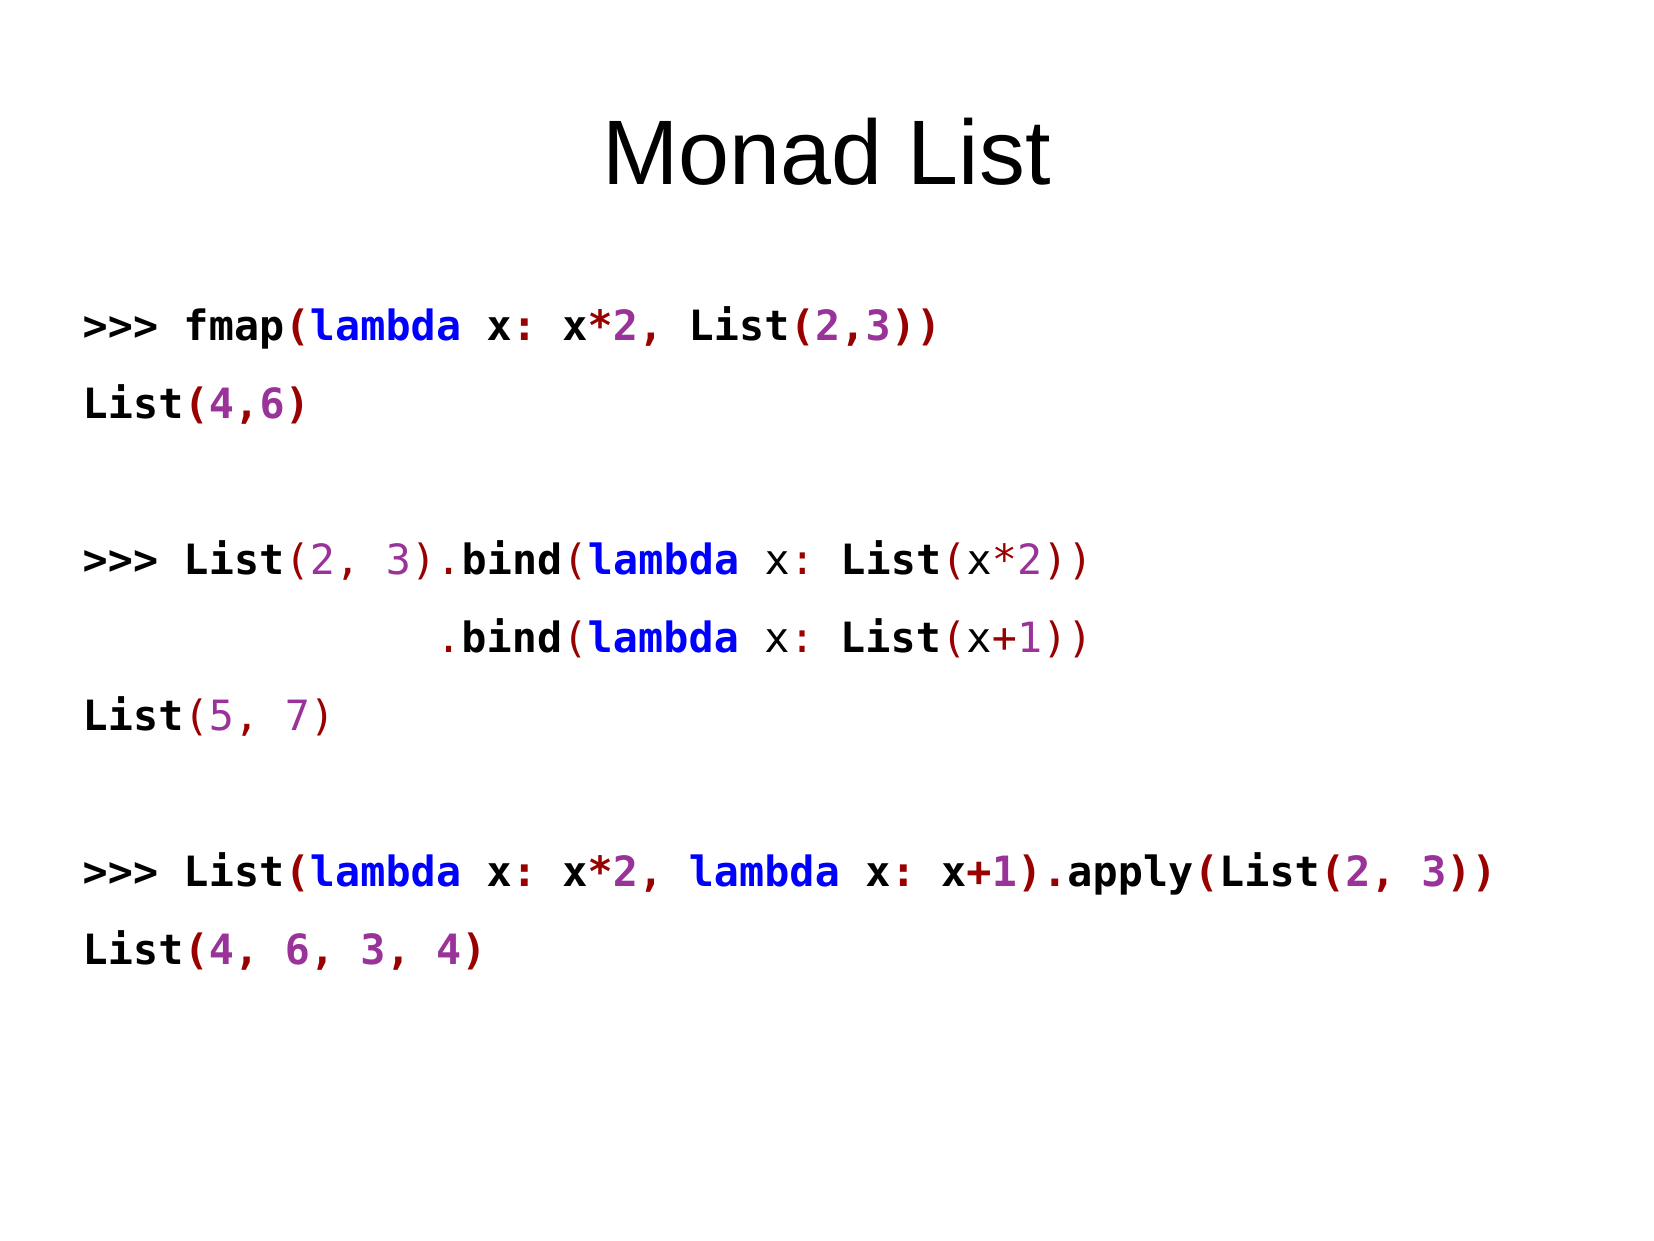

# Monad List
>>> fmap(lambda x: x*2, List(2,3))
List(4,6)
>>> List(2, 3).bind(lambda x: List(x*2))
 .bind(lambda x: List(x+1))
List(5, 7)
>>> List(lambda x: x*2, lambda x: x+1).apply(List(2, 3))
List(4, 6, 3, 4)